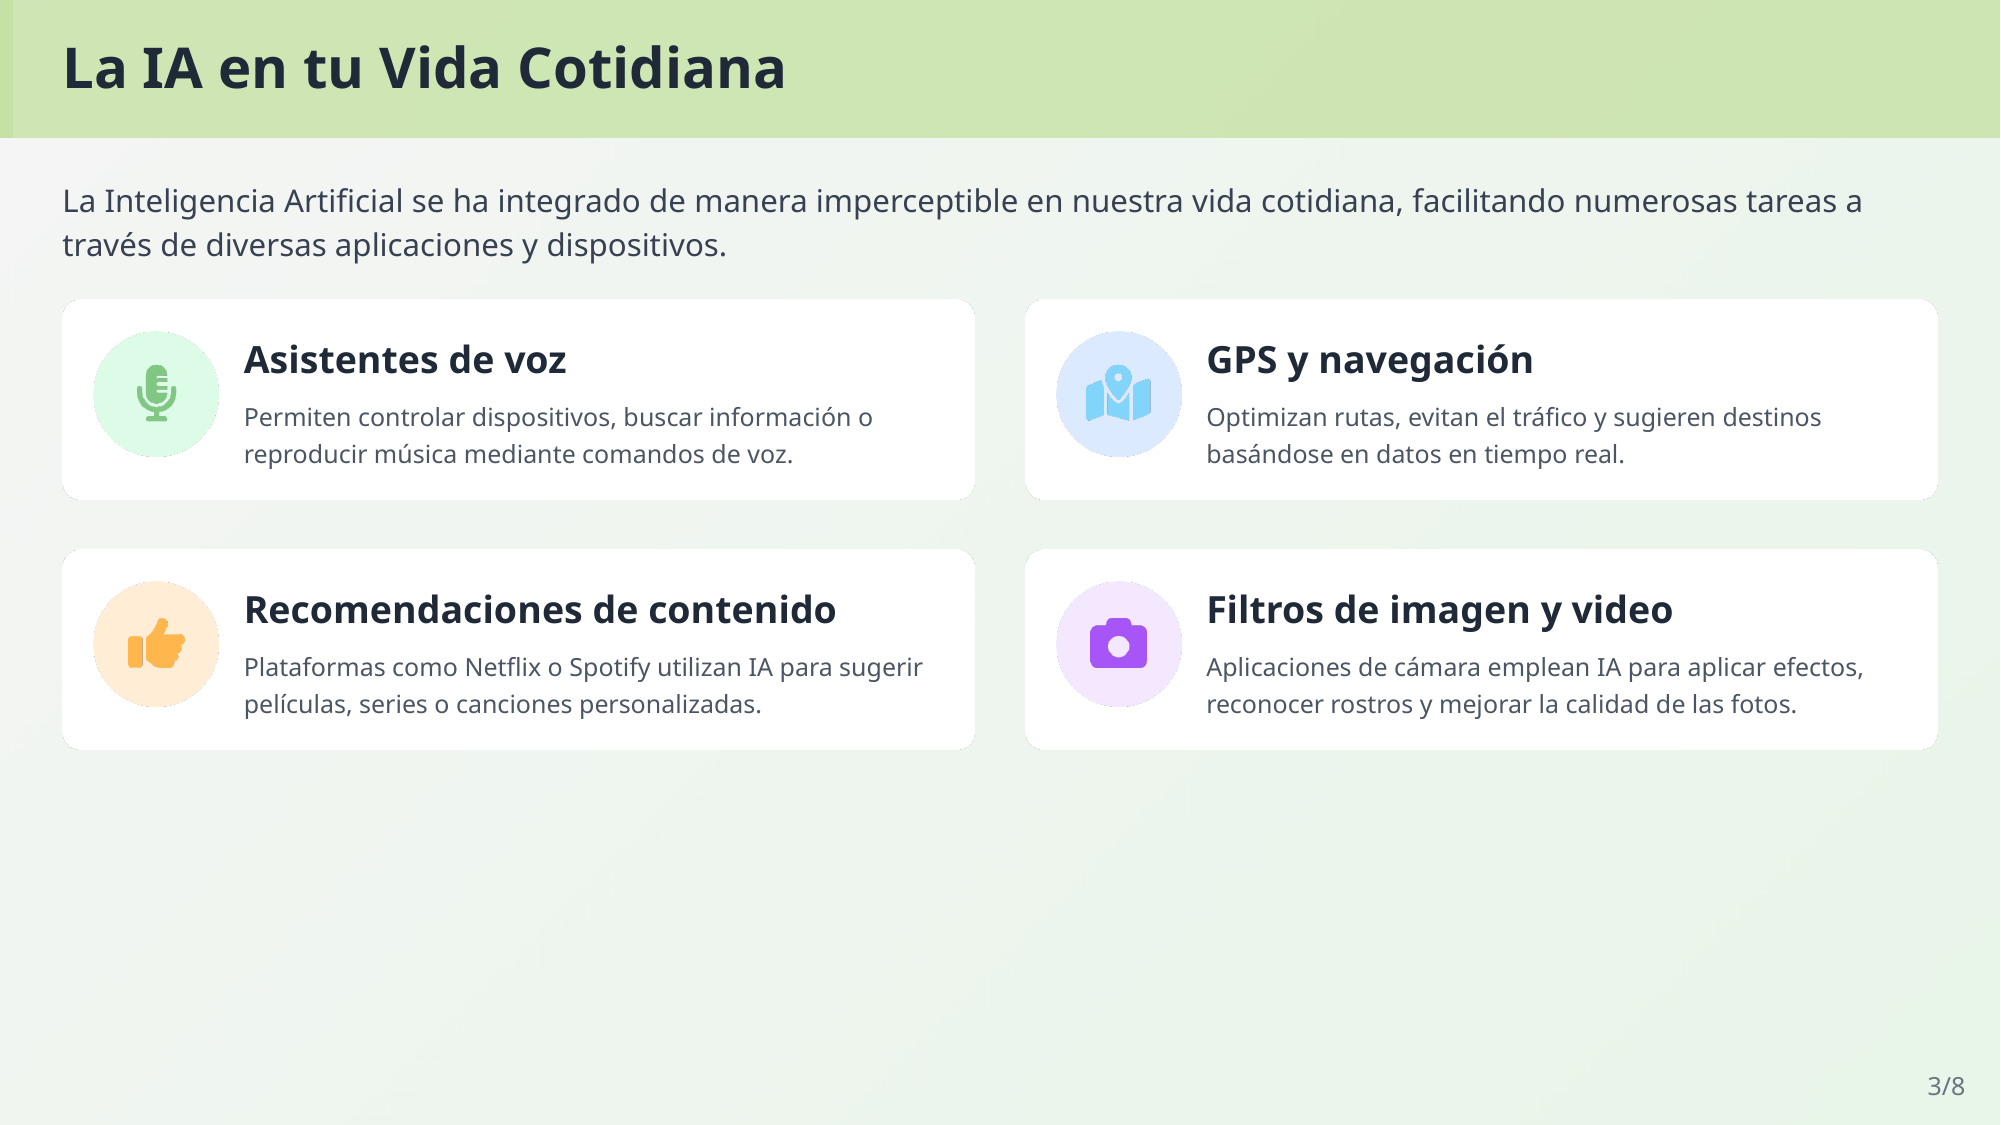

La IA en tu Vida Cotidiana
La Inteligencia Artificial se ha integrado de manera imperceptible en nuestra vida cotidiana, facilitando numerosas tareas a través de diversas aplicaciones y dispositivos.
Asistentes de voz
GPS y navegación
Permiten controlar dispositivos, buscar información o reproducir música mediante comandos de voz.
Optimizan rutas, evitan el tráfico y sugieren destinos basándose en datos en tiempo real.
Recomendaciones de contenido
Filtros de imagen y video
Plataformas como Netflix o Spotify utilizan IA para sugerir películas, series o canciones personalizadas.
Aplicaciones de cámara emplean IA para aplicar efectos, reconocer rostros y mejorar la calidad de las fotos.
3/8